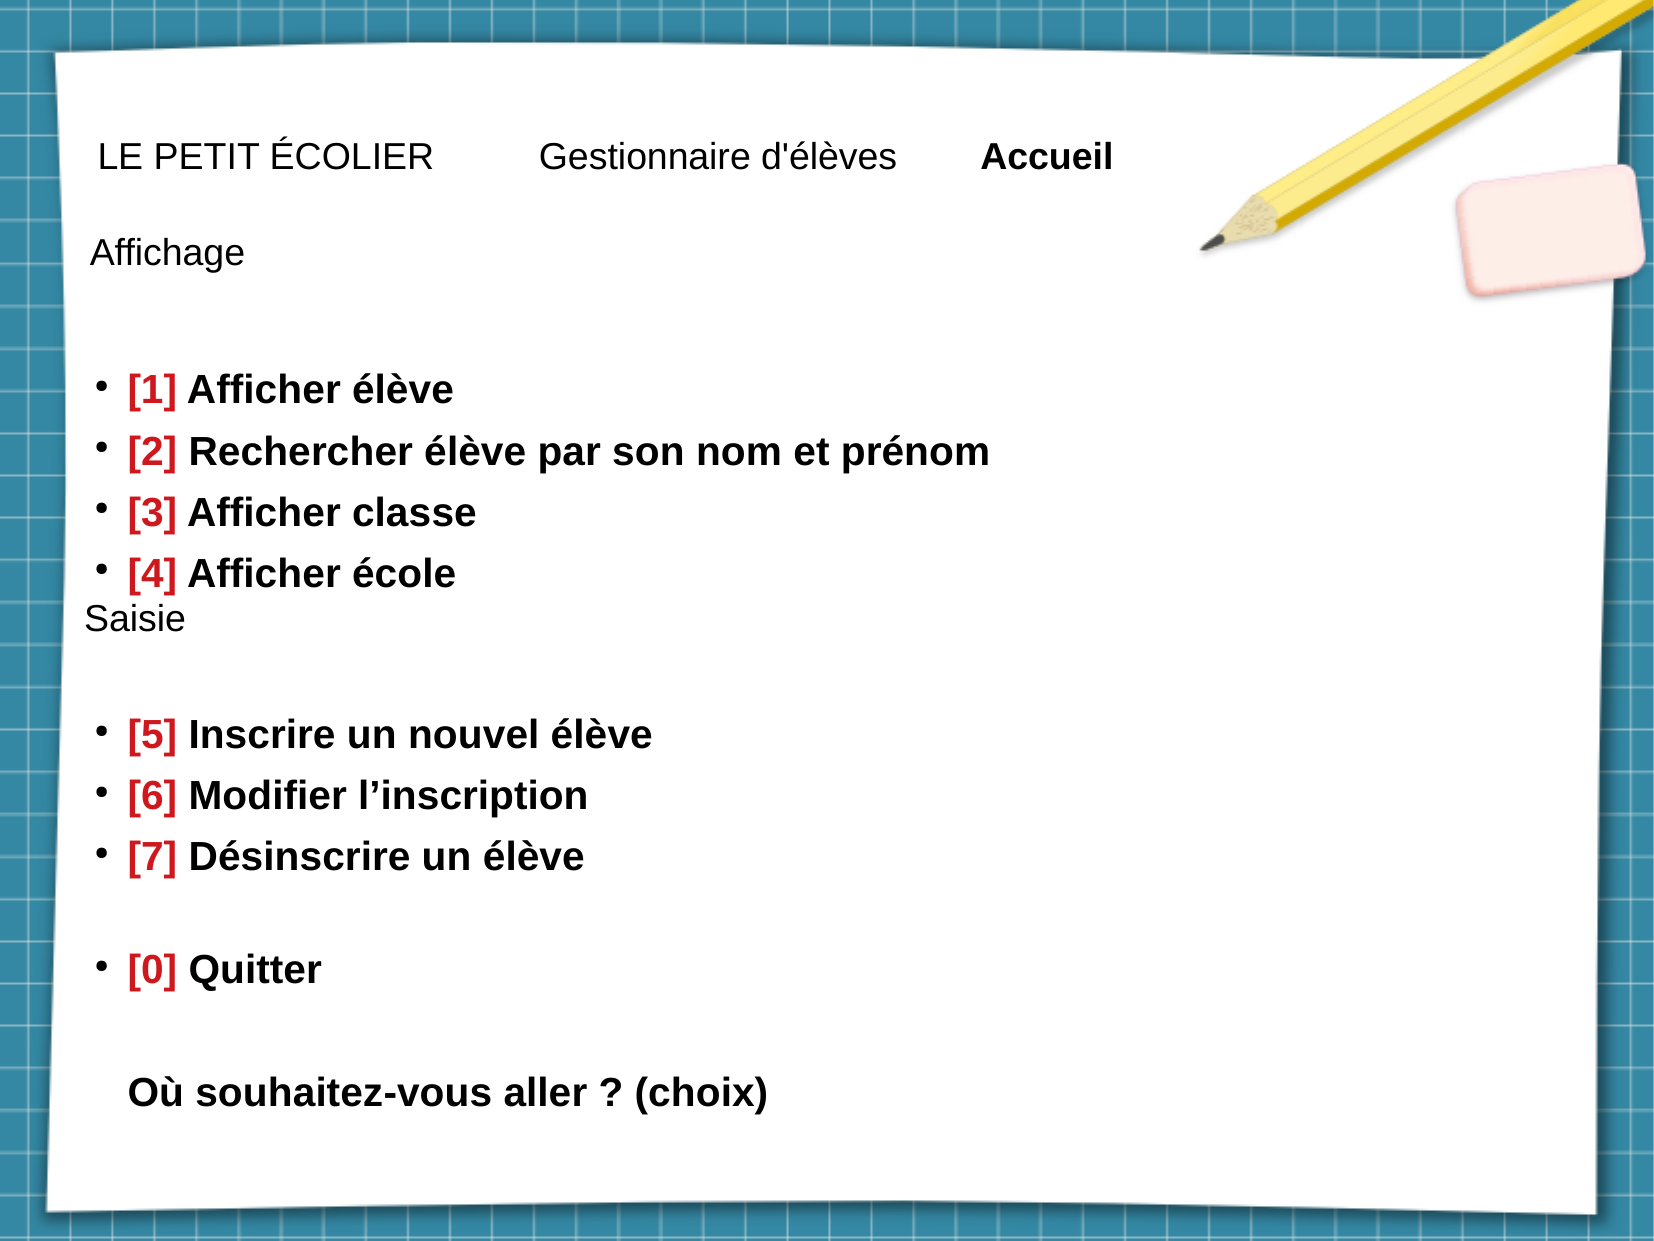

LE PETIT ÉCOLIER Gestionnaire d'élèves Accueil
# [1] Afficher élève
 [2] Rechercher élève par son nom et prénom
 [3] Afficher classe
 [4] Afficher école
 [5] Inscrire un nouvel élève
 [6] Modifier l’inscription
 [7] Désinscrire un élève
 [0] Quitter
 Où souhaitez-vous aller ? (choix)
Affichage
Saisie